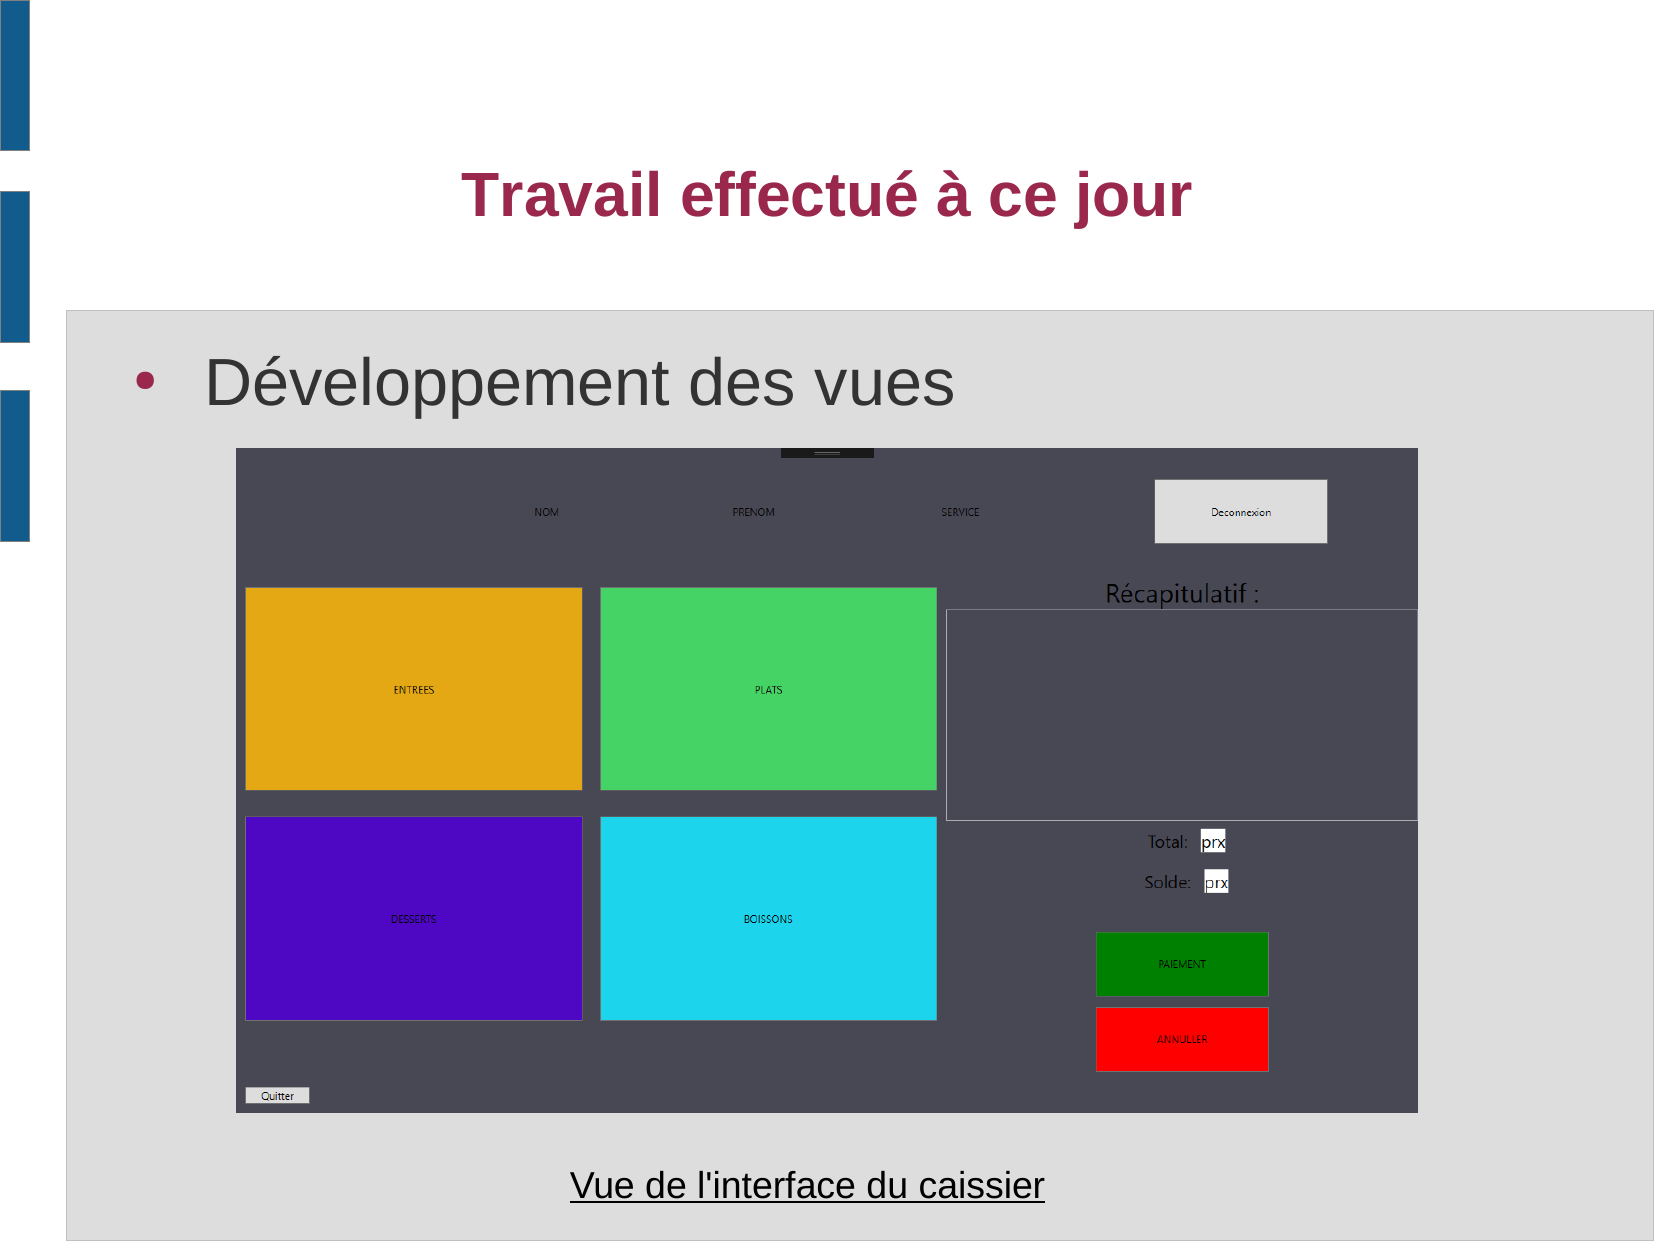

# Travail effectué à ce jour
Développement des vues
Vue de l'interface du caissier